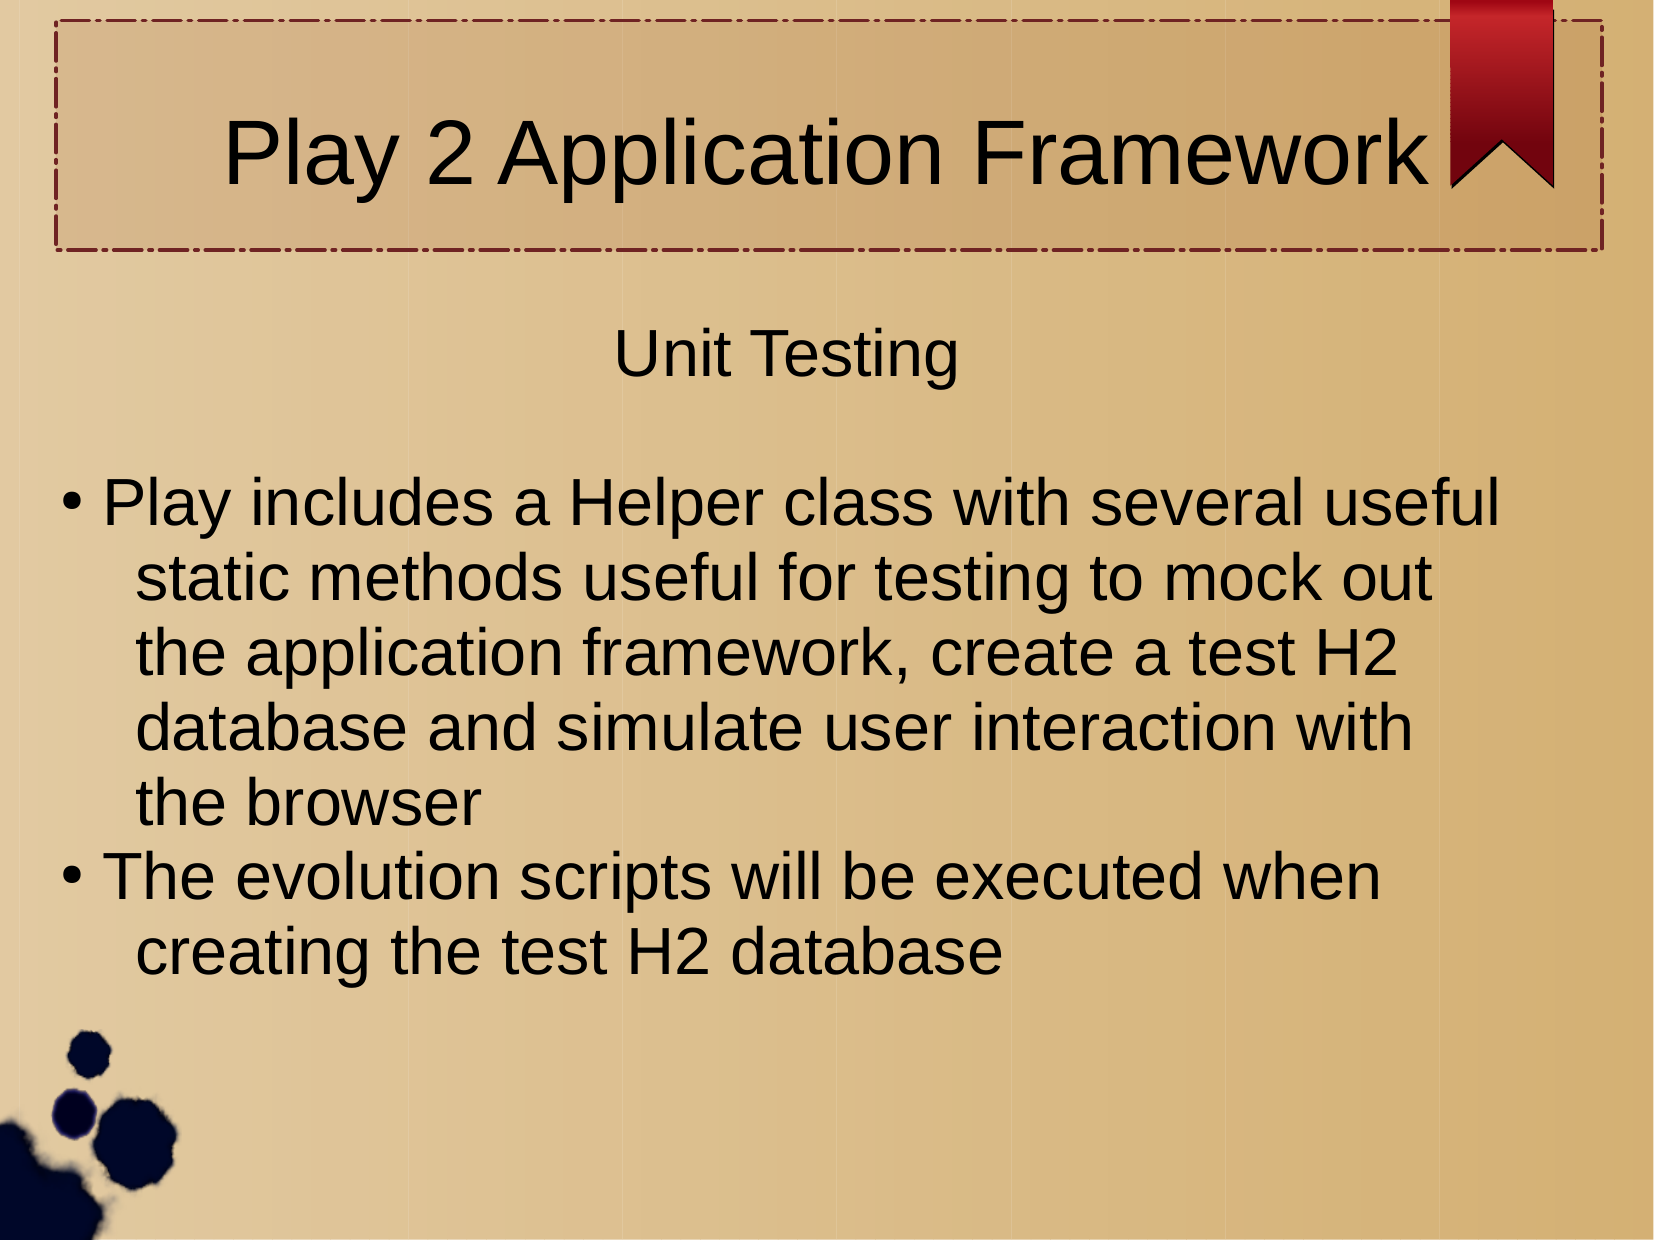

# Play 2 Application Framework
Unit Testing
 Play includes a Helper class with several useful 	static methods useful for testing to mock out 		the application framework, create a test H2 		database and simulate user interaction with 		the browser
 The evolution scripts will be executed when 			creating the test H2 database